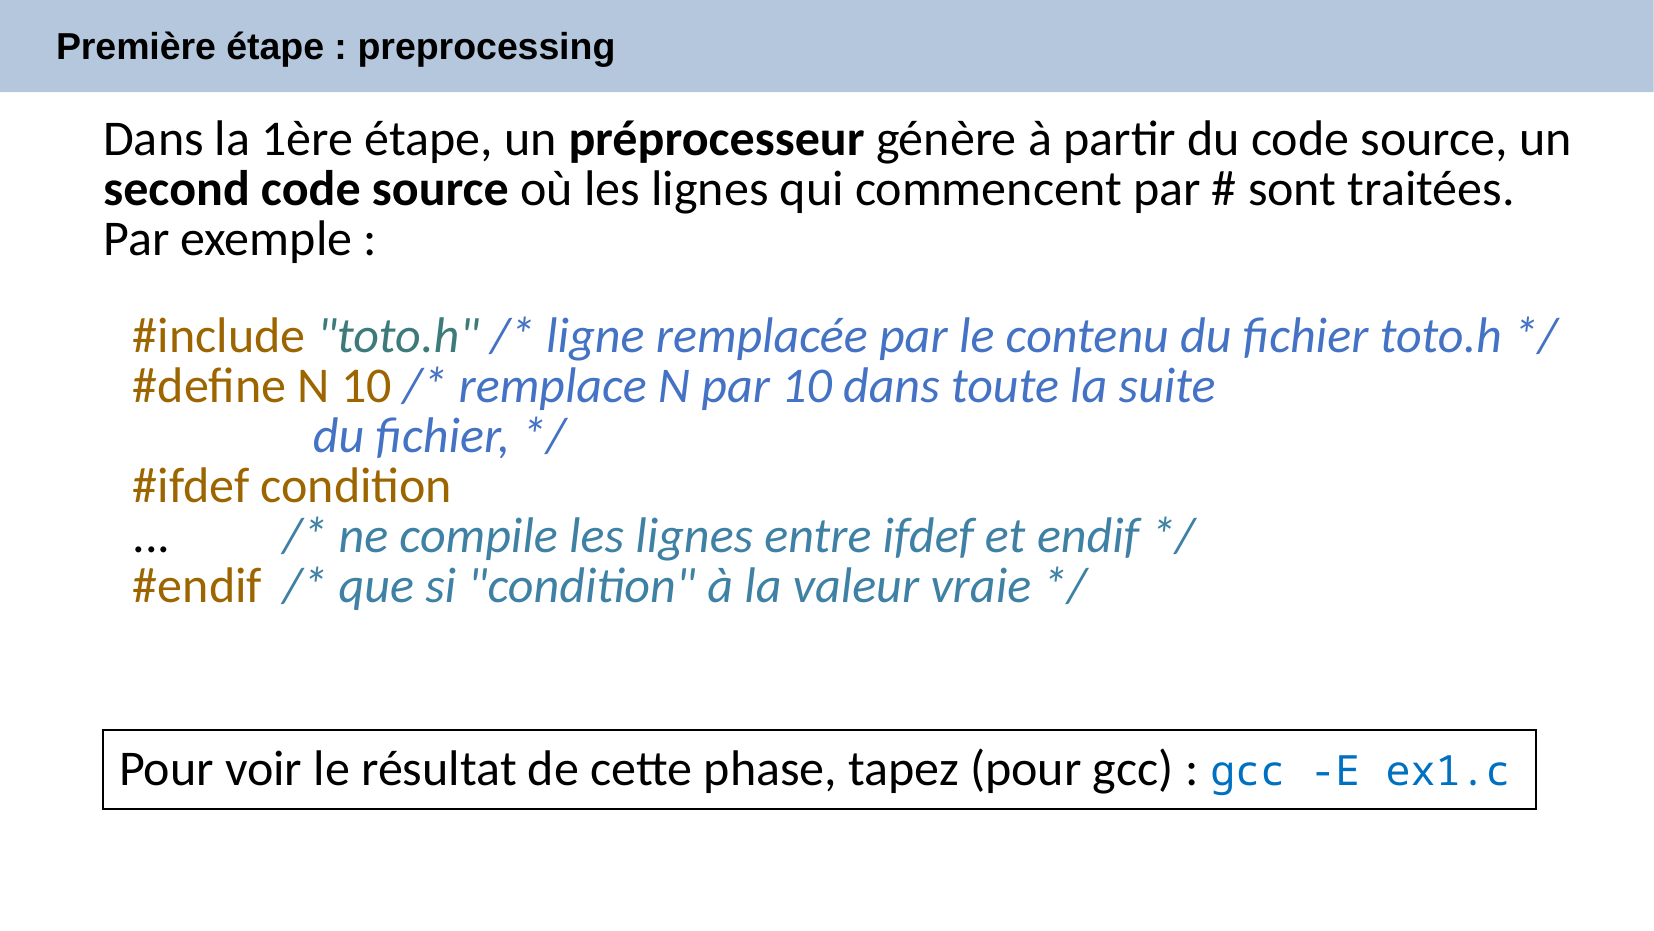

Première étape : preprocessing
Dans la 1ère étape, un préprocesseur génère à partir du code source, un second code source où les lignes qui commencent par # sont traitées.
Par exemple :
#include "toto.h" /* ligne remplacée par le contenu du fichier toto.h */
#define N 10 /* remplace N par 10 dans toute la suite
 du fichier, */
#ifdef condition
... 	/* ne compile les lignes entre ifdef et endif */
#endif	/* que si "condition" à la valeur vraie */
Pour voir le résultat de cette phase, tapez (pour gcc) : gcc -E ex1.c